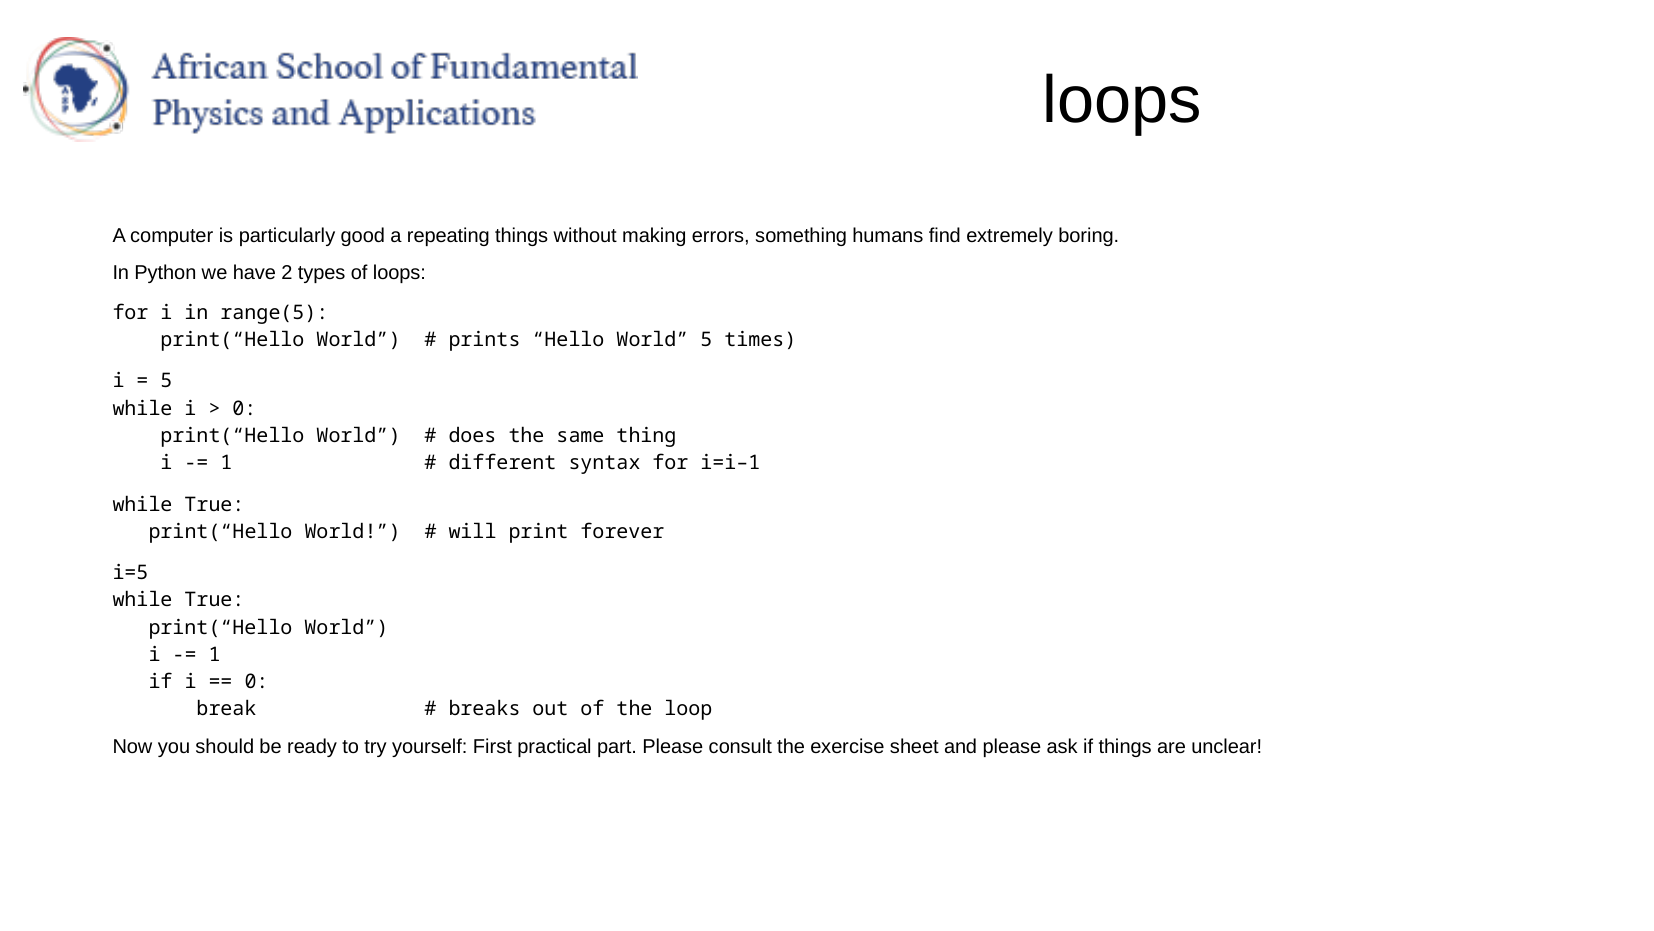

# loops
A computer is particularly good a repeating things without making errors, something humans find extremely boring.
In Python we have 2 types of loops:
for i in range(5):
 print(“Hello World”) # prints “Hello World” 5 times)
i = 5
while i > 0:
 print(“Hello World”) # does the same thing
 i -= 1 # different syntax for i=i–1
while True:
	print(“Hello World!”) # will print forever
i=5
while True:
 print(“Hello World”)
	i -= 1
	if i == 0:
 break # breaks out of the loop
Now you should be ready to try yourself: First practical part. Please consult the exercise sheet and please ask if things are unclear!